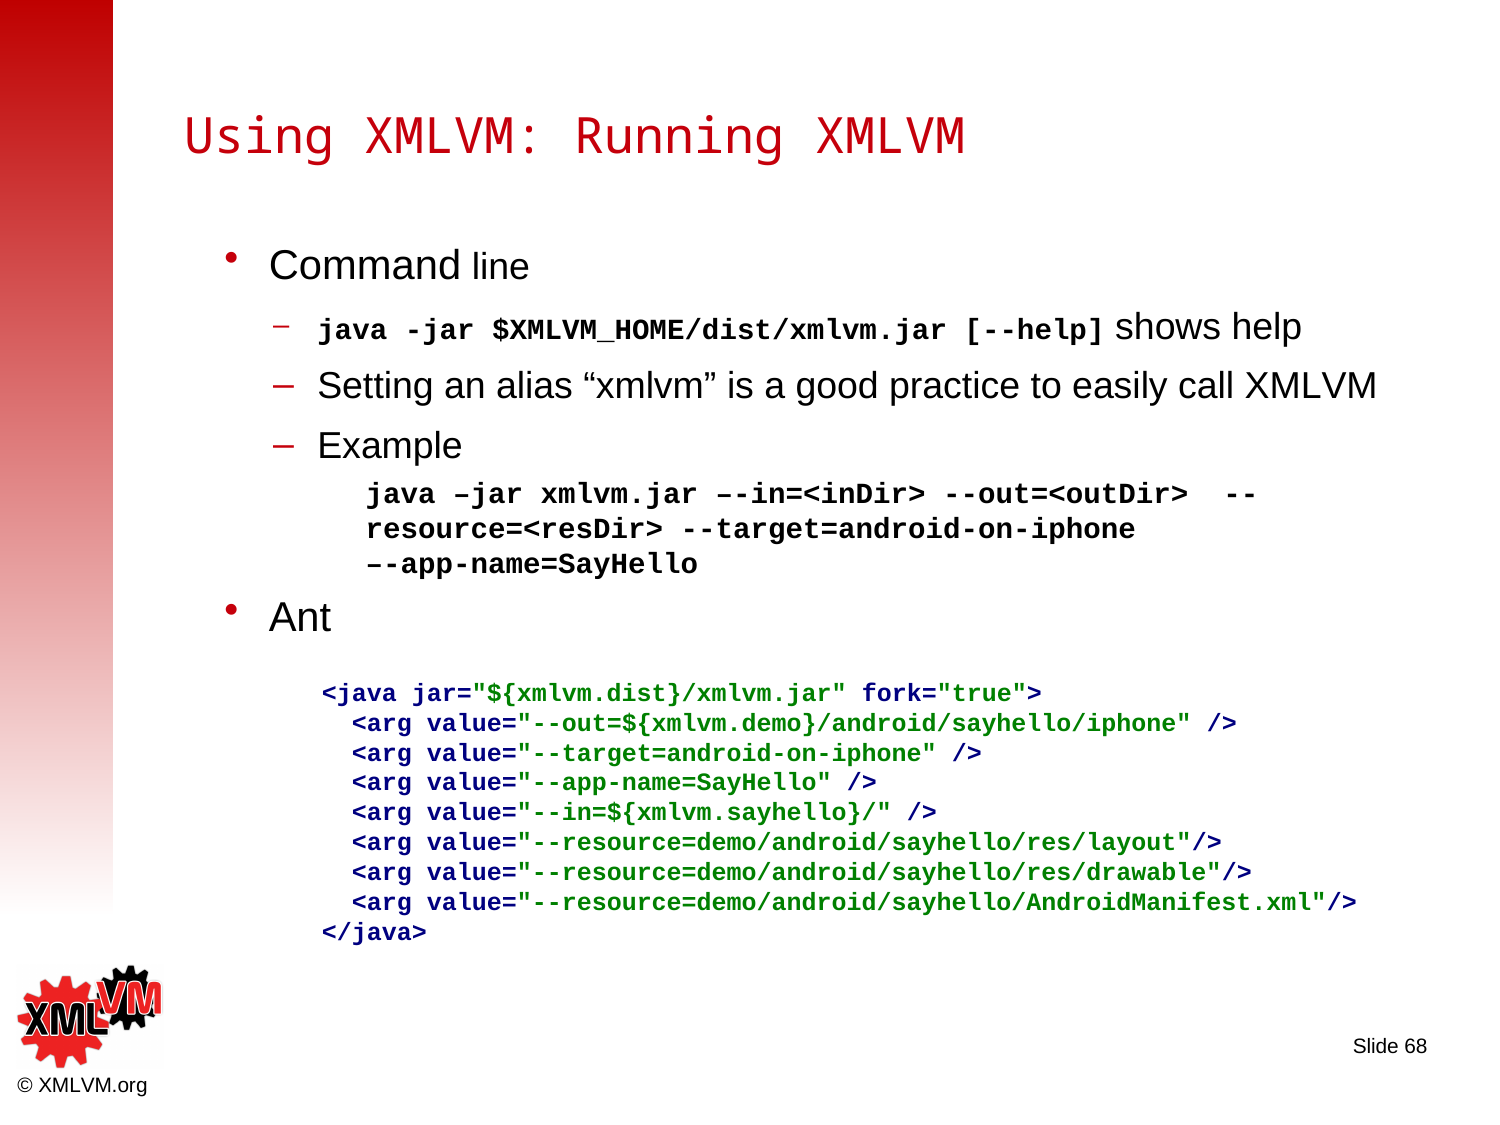

# Using XMLVM: Running XMLVM
Command line
java -jar $XMLVM_HOME/dist/xmlvm.jar [--help] shows help
Setting an alias “xmlvm” is a good practice to easily call XMLVM
Example
java –jar xmlvm.jar –-in=<inDir> --out=<outDir> --resource=<resDir> --target=android-on-iphone
–-app-name=SayHello
Ant
<java jar="${xmlvm.dist}/xmlvm.jar" fork="true">
 <arg value="--out=${xmlvm.demo}/android/sayhello/iphone" />
 <arg value="--target=android-on-iphone" />
 <arg value="--app-name=SayHello" />
 <arg value="--in=${xmlvm.sayhello}/" />
 <arg value="--resource=demo/android/sayhello/res/layout"/>
 <arg value="--resource=demo/android/sayhello/res/drawable"/>
 <arg value="--resource=demo/android/sayhello/AndroidManifest.xml"/>
</java>